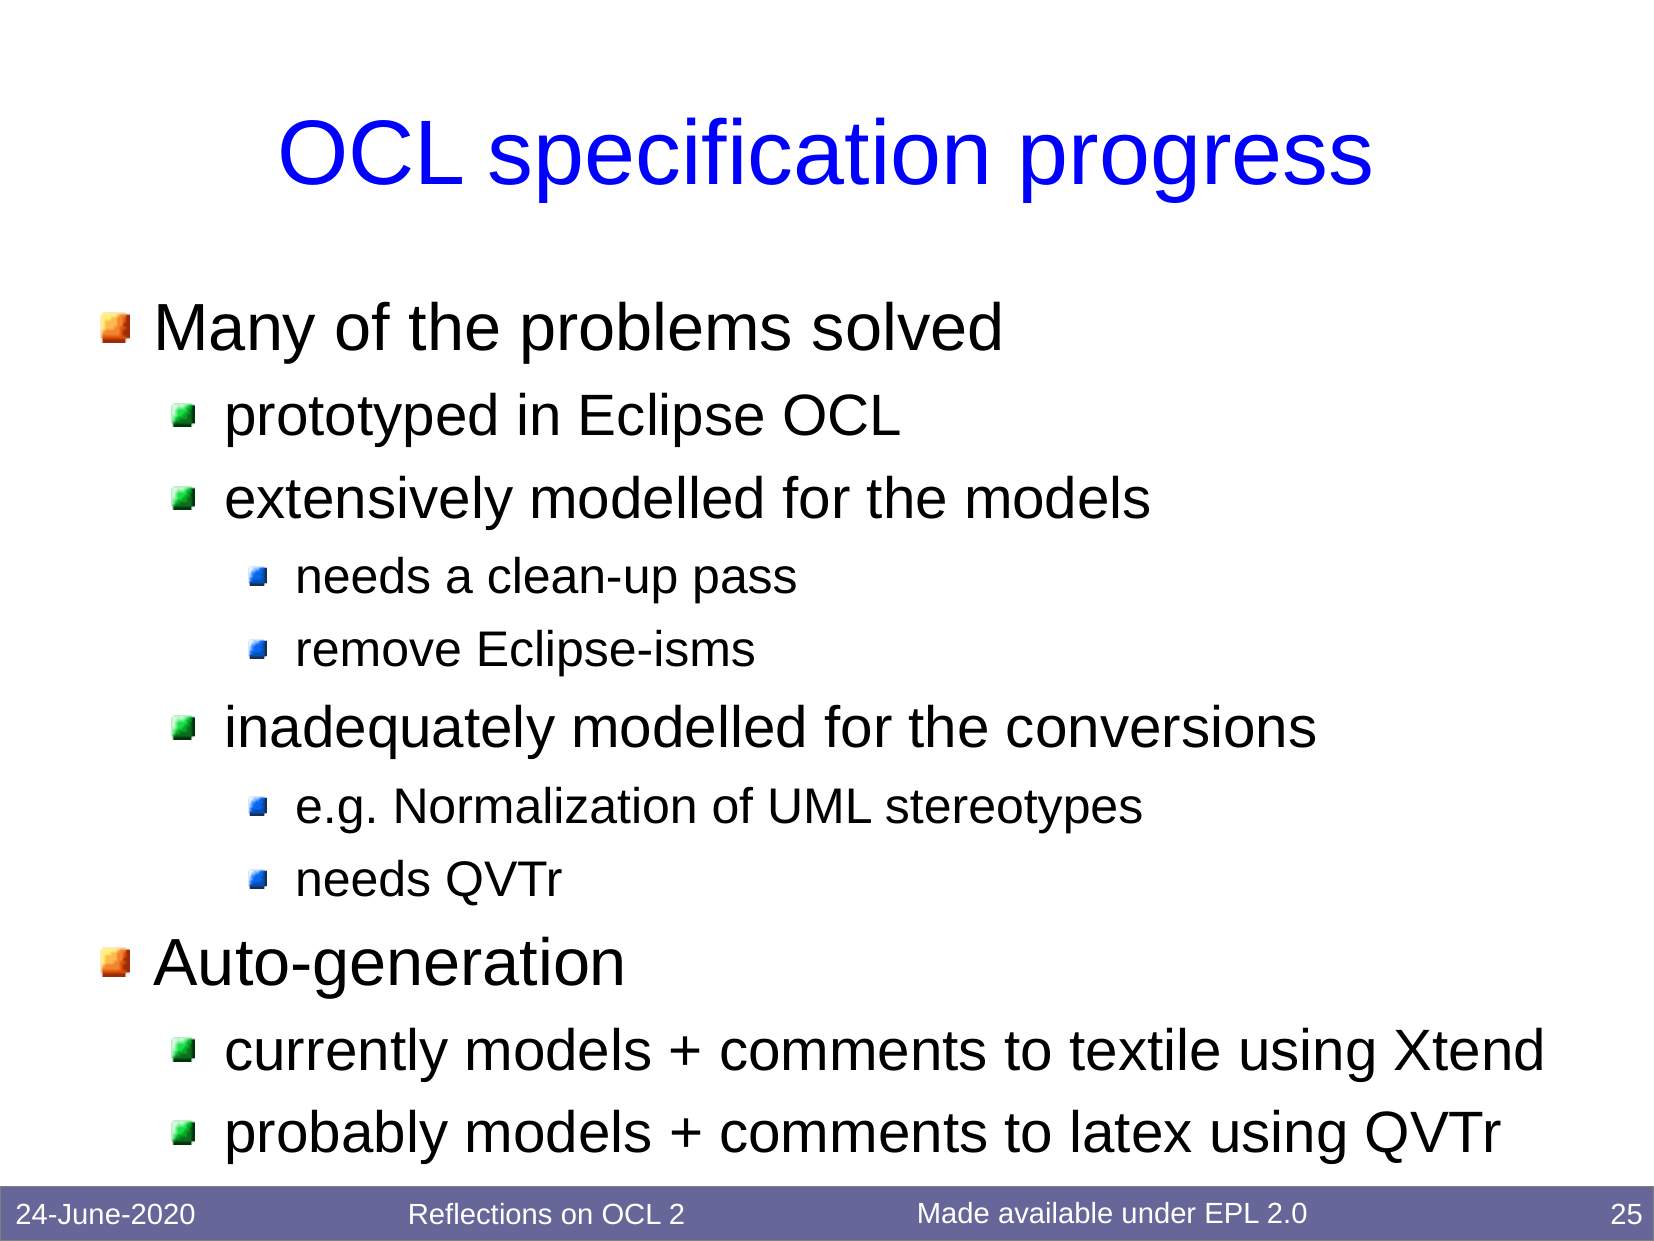

# OCL specification progress
Many of the problems solved
prototyped in Eclipse OCL
extensively modelled for the models
needs a clean-up pass
remove Eclipse-isms
inadequately modelled for the conversions
e.g. Normalization of UML stereotypes
needs QVTr
Auto-generation
currently models + comments to textile using Xtend
probably models + comments to latex using QVTr
24-June-2020
Reflections on OCL 2
25